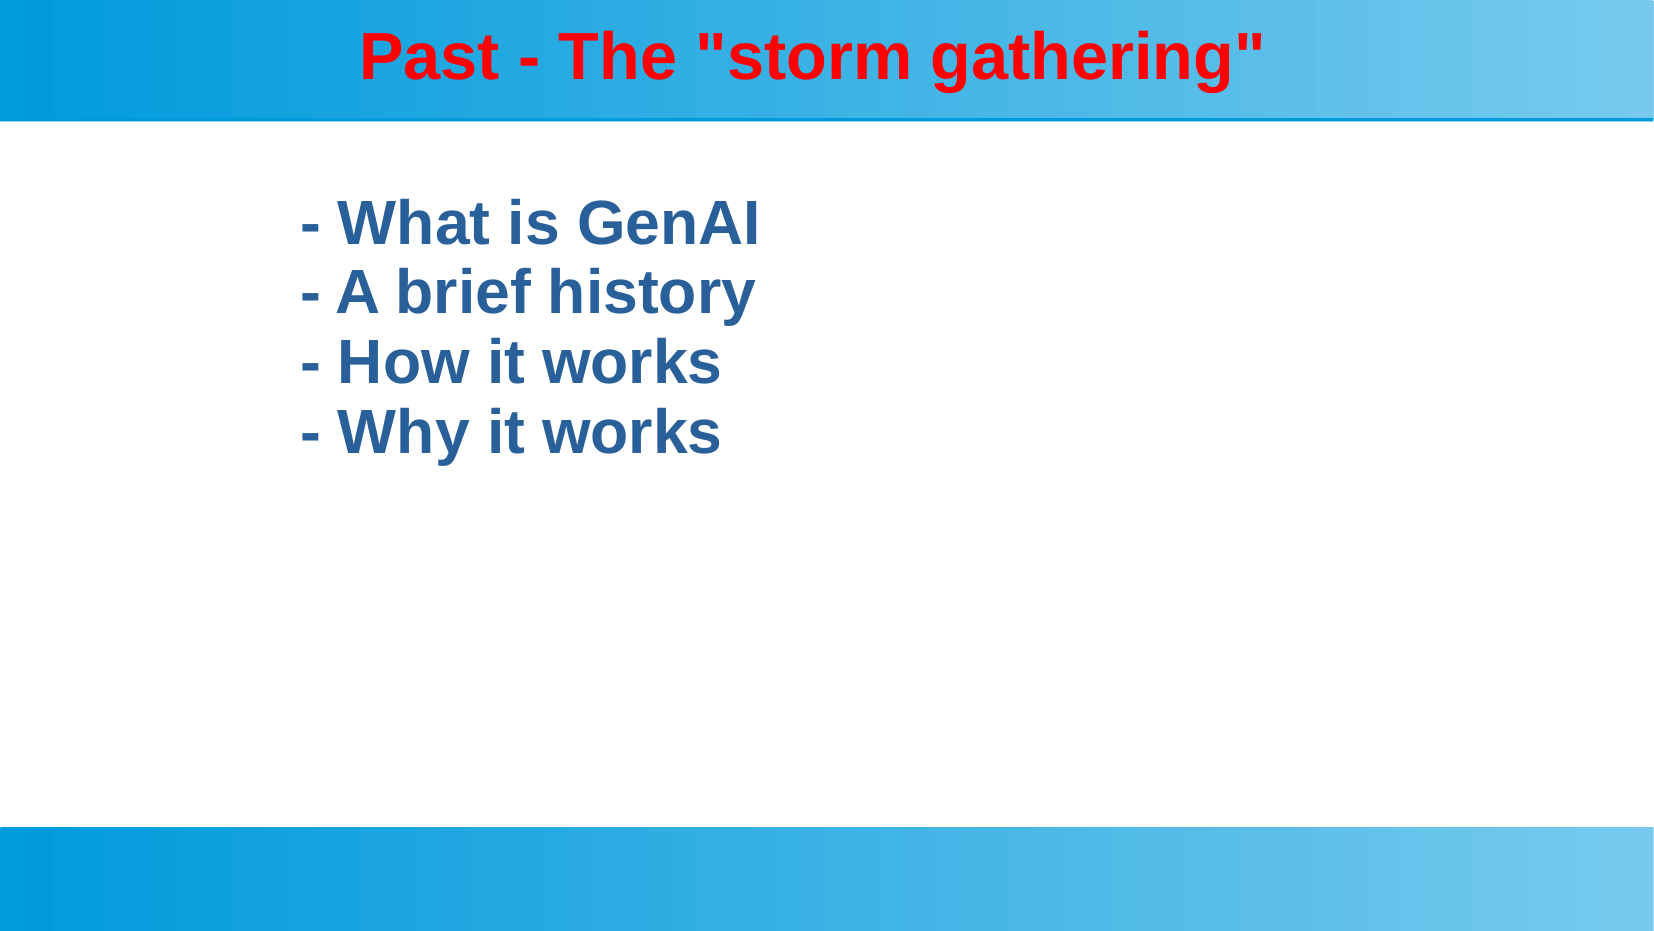

# Past - The "storm gathering"
- What is GenAI
- A brief history
- How it works
- Why it works